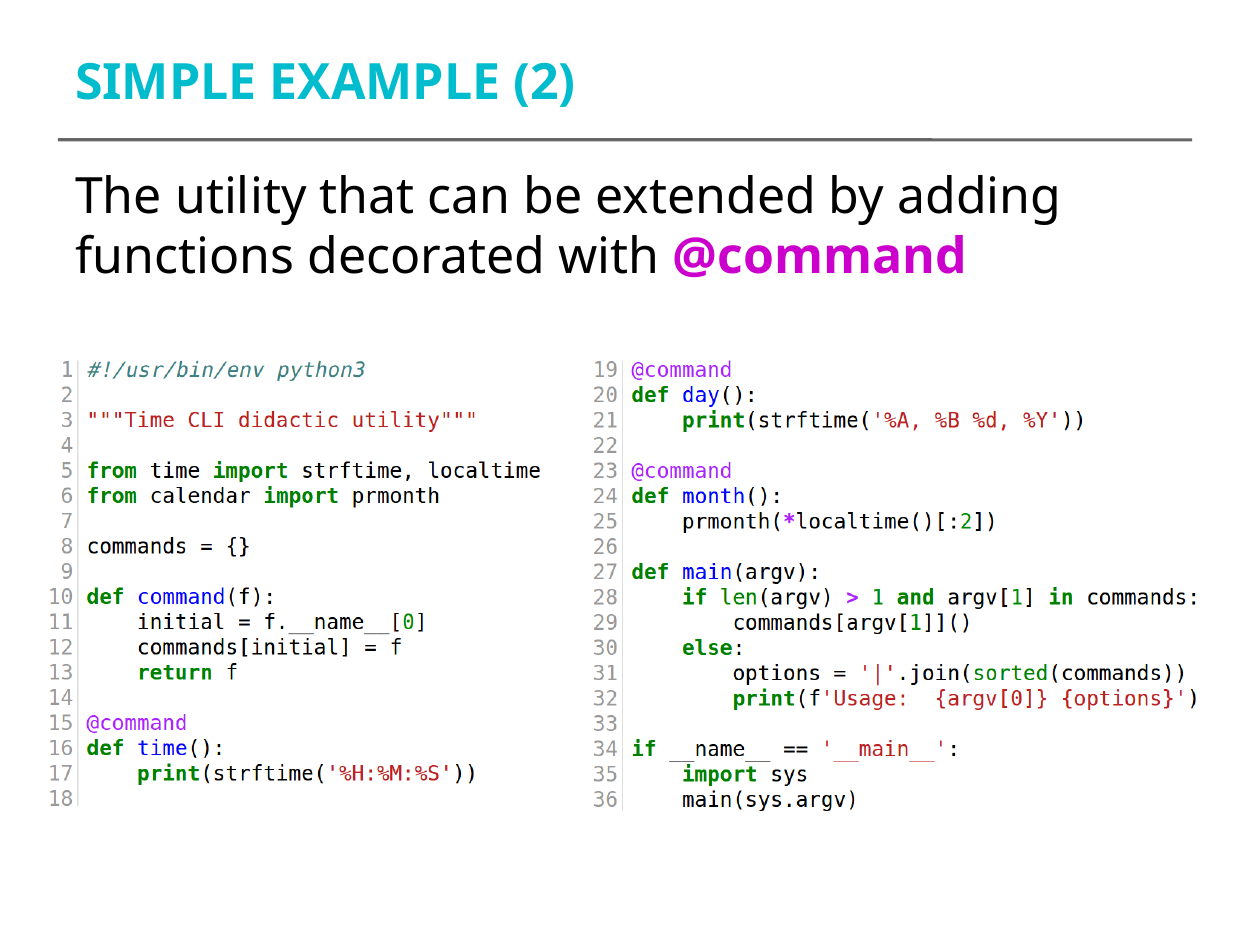

# SIMPLE EXAMPLE (2)
The utility that can be extended by adding functions decorated with @command